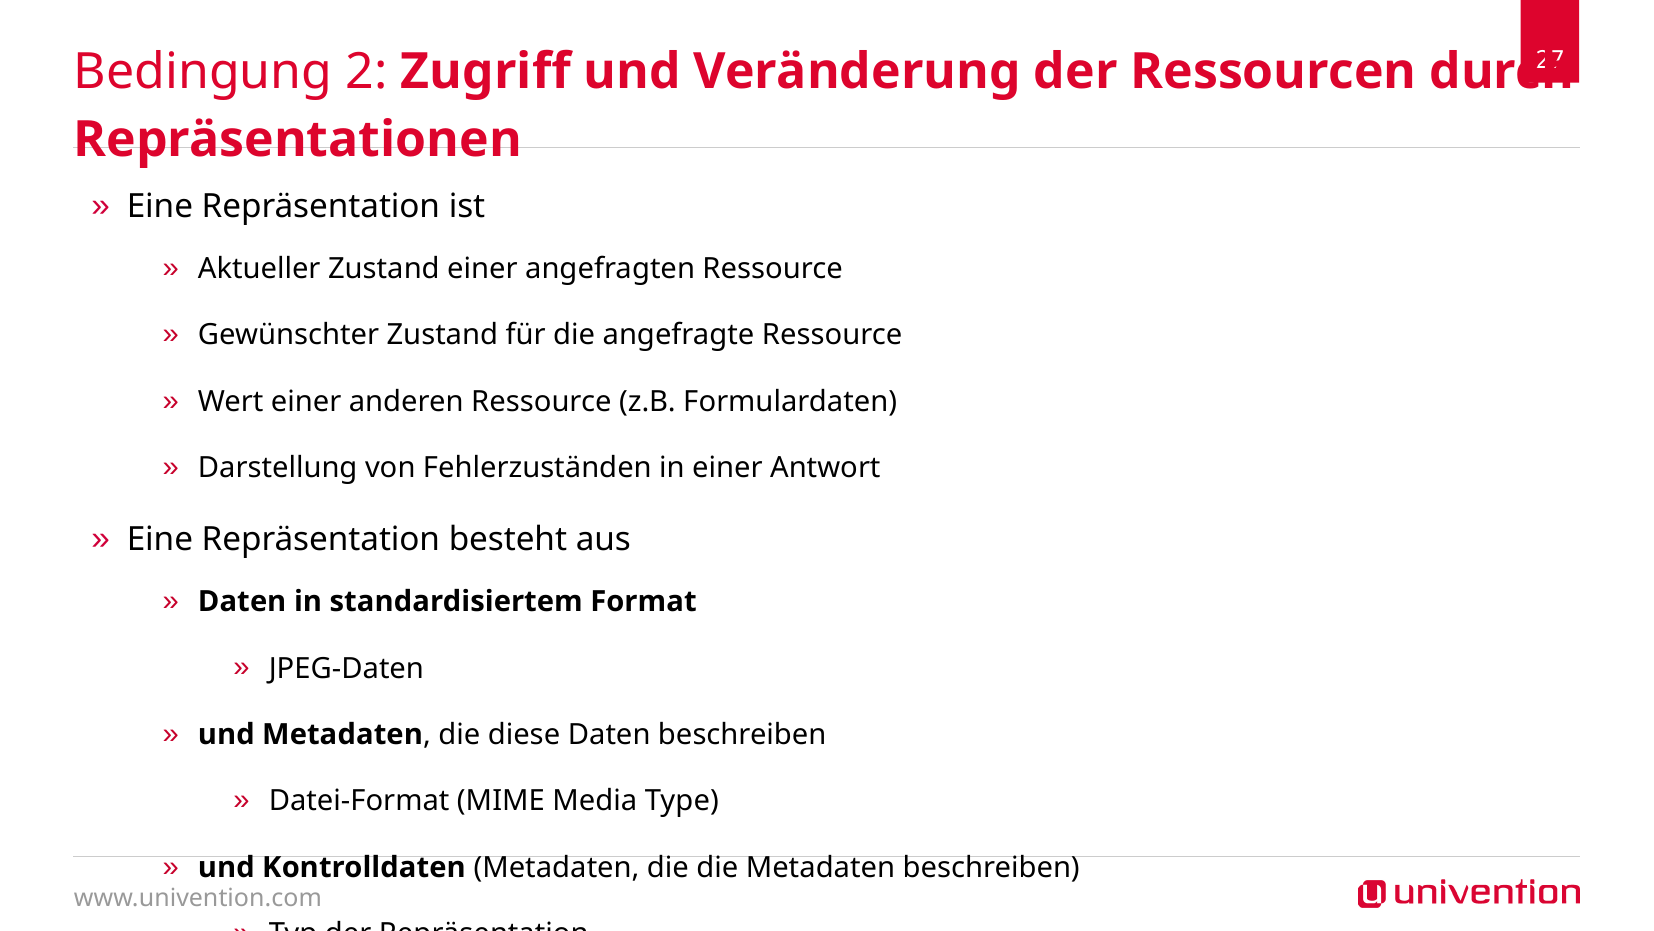

# Bedingung 2: Zugriff und Veränderung der Ressourcen durch Repräsentationen
Eine Repräsentation ist
Aktueller Zustand einer angefragten Ressource
Gewünschter Zustand für die angefragte Ressource
Wert einer anderen Ressource (z.B. Formulardaten)
Darstellung von Fehlerzuständen in einer Antwort
Eine Repräsentation besteht aus
Daten in standardisiertem Format
JPEG-Daten
und Metadaten, die diese Daten beschreiben
Datei-Format (MIME Media Type)
und Kontrolldaten (Metadaten, die die Metadaten beschreiben)
Typ der Repräsentation